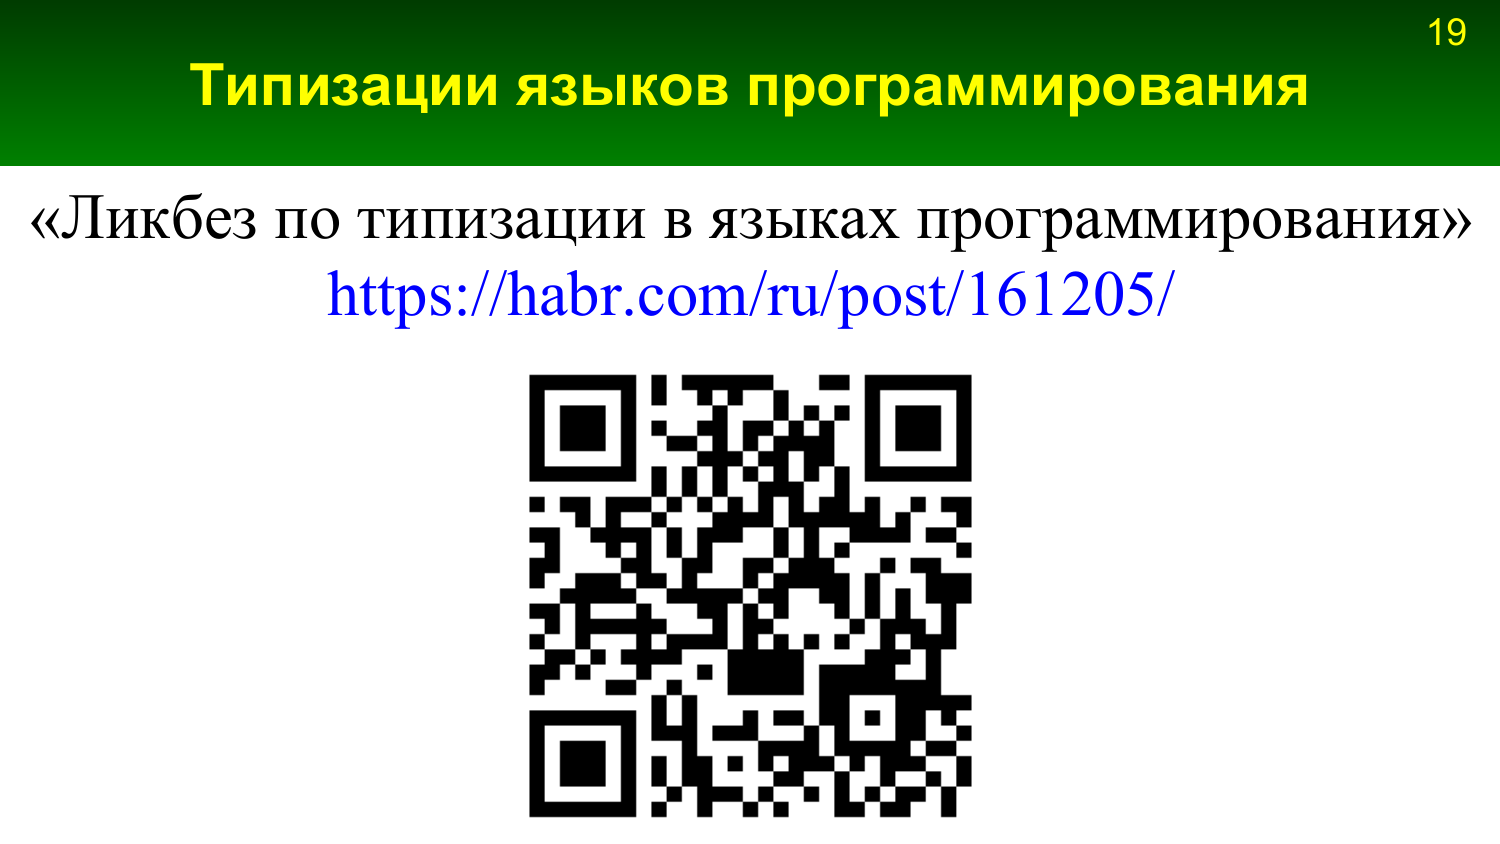

# Типизации языков программирования
«Ликбез по типизации в языках программирования»
https://habr.com/ru/post/161205/